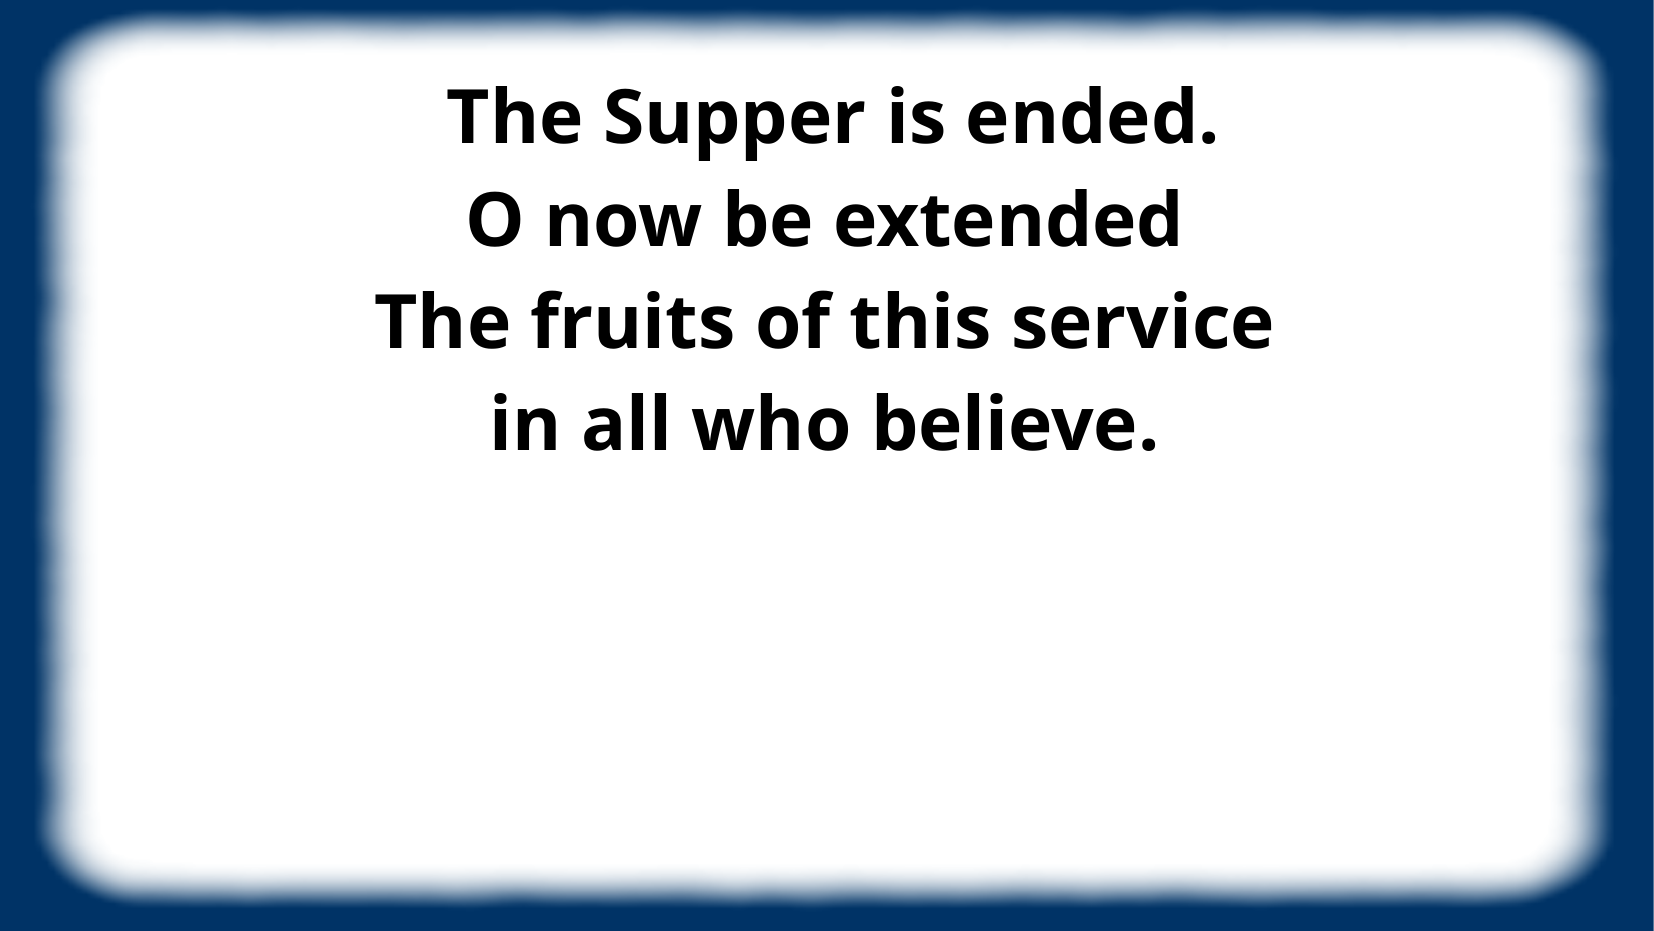

The Supper is ended.
O now be extended
The fruits of this service
in all who believe.